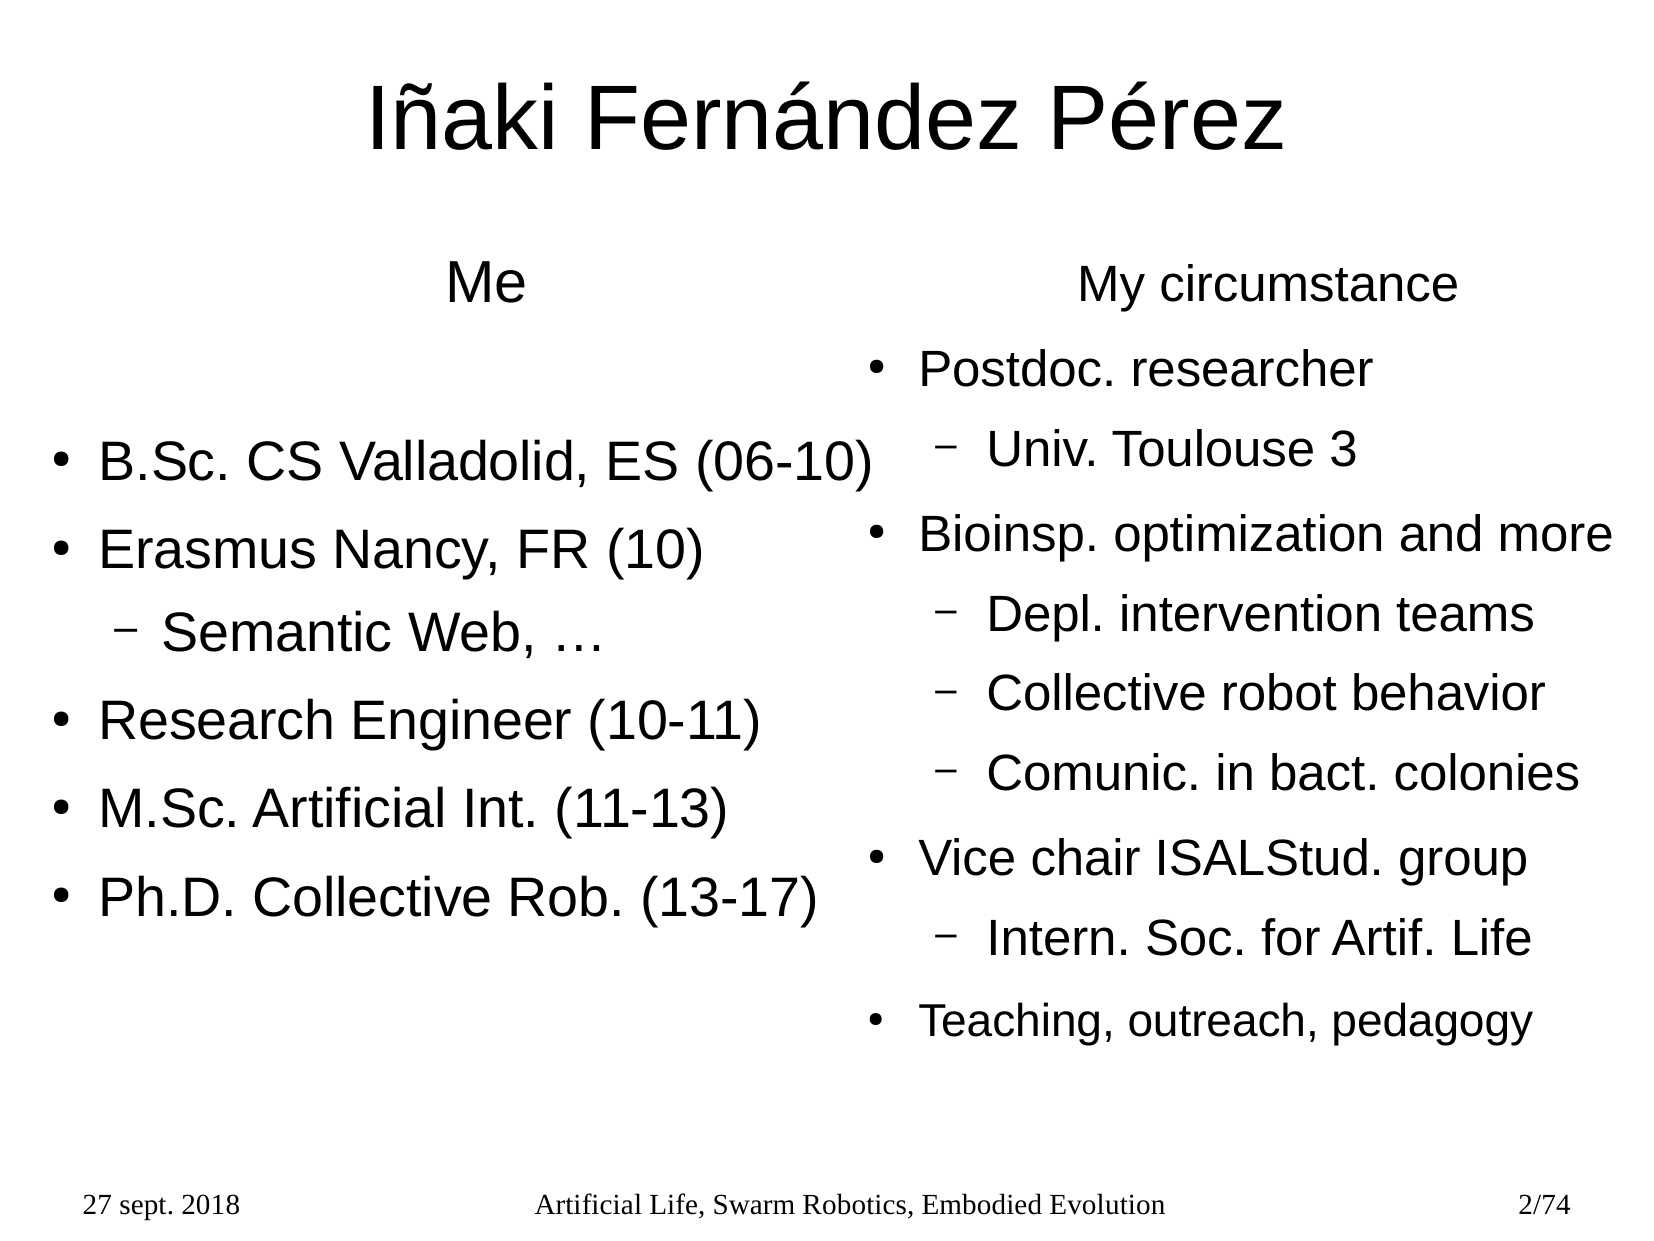

# Iñaki Fernández Pérez
Me
B.Sc. CS Valladolid, ES (06-10)
Erasmus Nancy, FR (10)
Semantic Web, …
Research Engineer (10-11)
M.Sc. Artificial Int. (11-13)
Ph.D. Collective Rob. (13-17)
My circumstance
Postdoc. researcher
Univ. Toulouse 3
Bioinsp. optimization and more
Depl. intervention teams
Collective robot behavior
Comunic. in bact. colonies
Vice chair ISALStud. group
Intern. Soc. for Artif. Life
Teaching, outreach, pedagogy
27 sept. 2018
Artificial Life, Swarm Robotics, Embodied Evolution
2